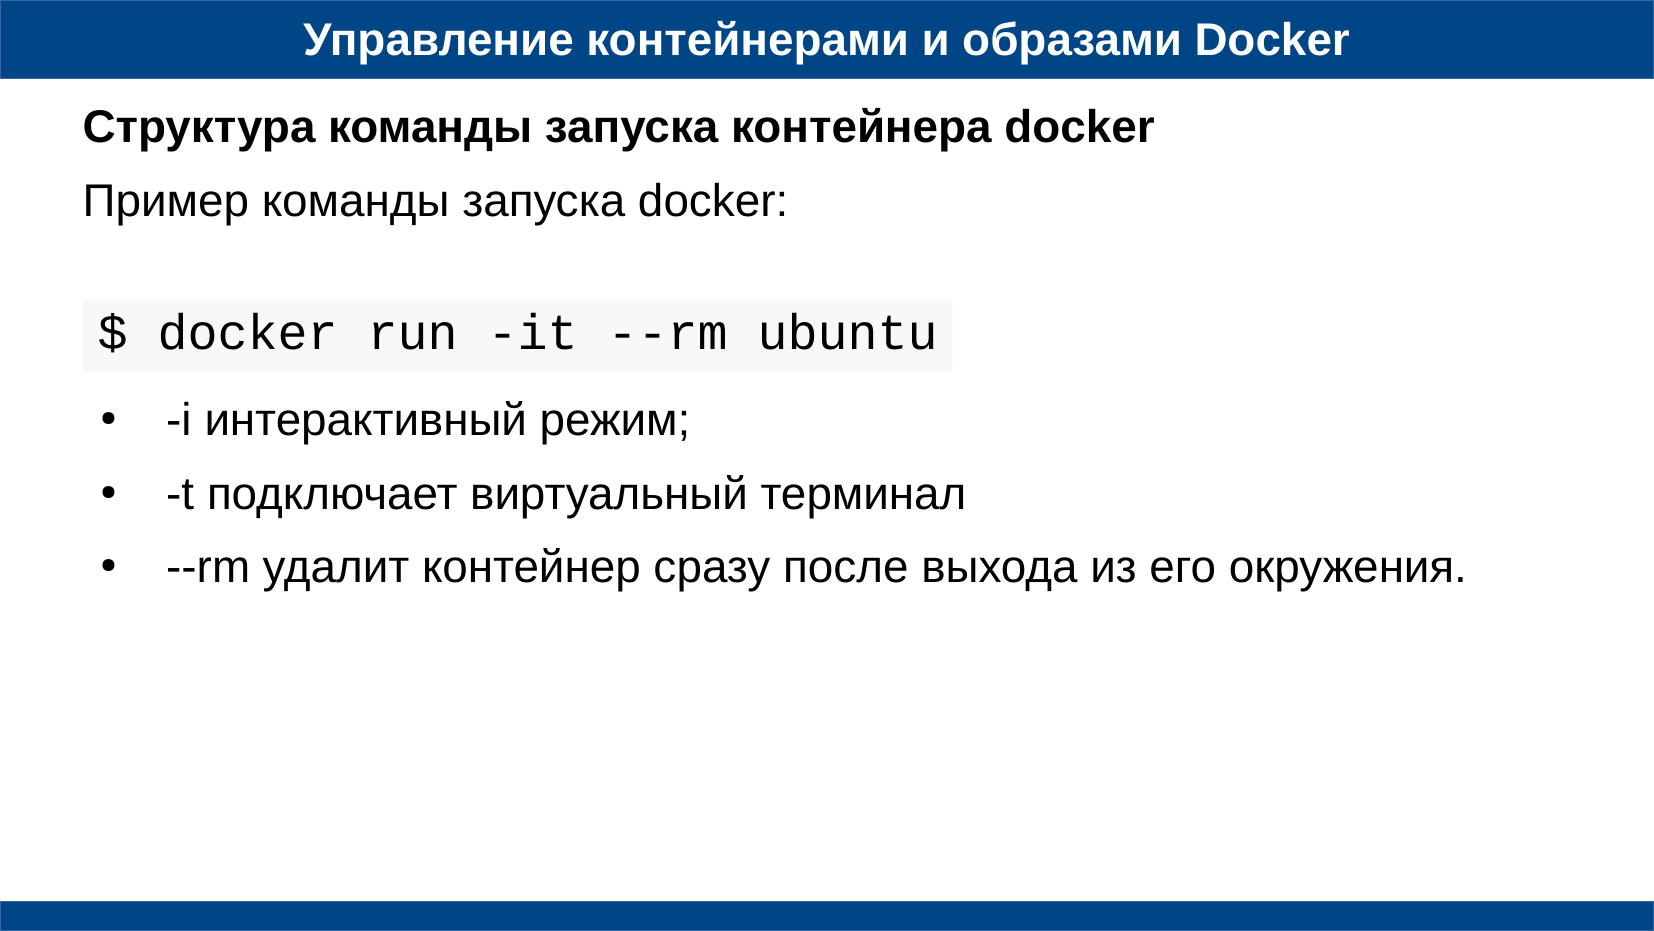

# Управление контейнерами и образами Docker
Структура команды запуска контейнера docker
Пример команды запуска docker:
 -i интерактивный режим;
 -t подключает виртуальный терминал
 --rm удалит контейнер сразу после выхода из его окружения.
$ docker run -it --rm ubuntu